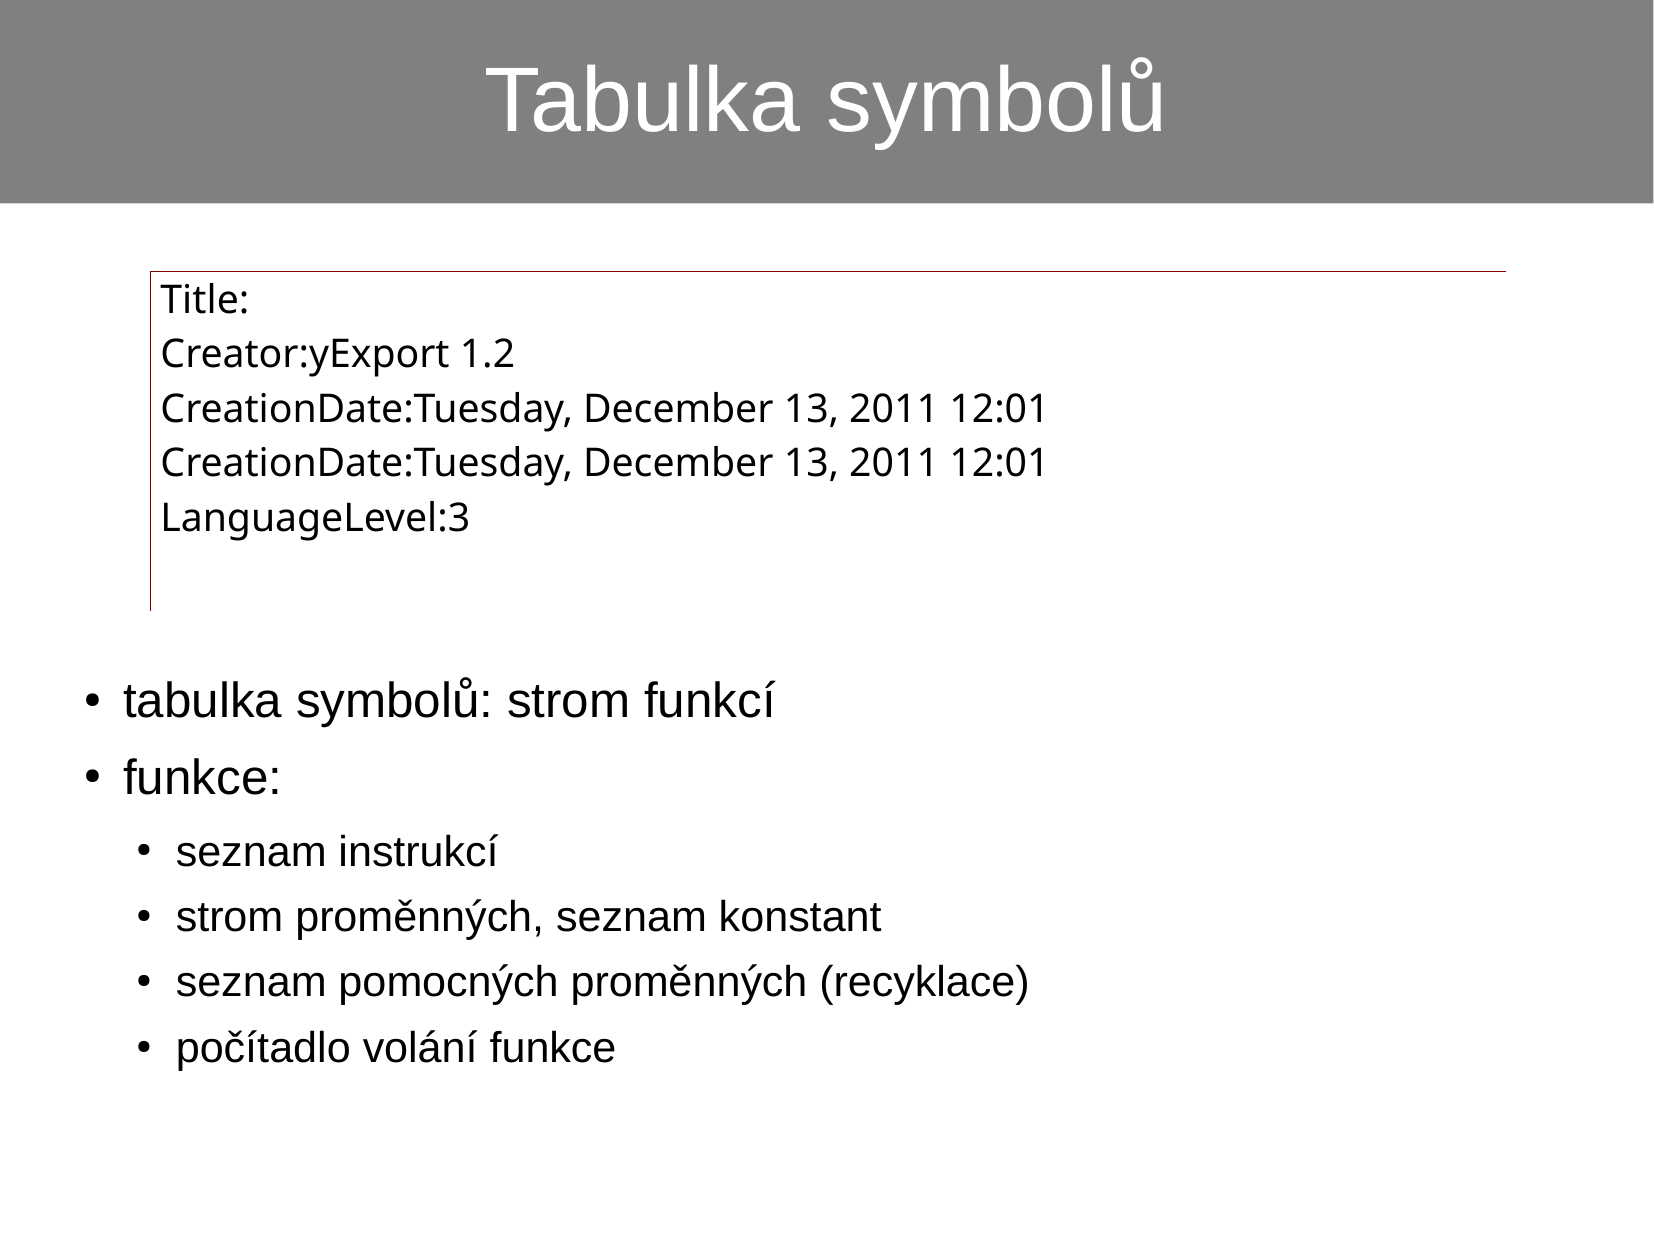

# Tabulka symbolů
tabulka symbolů: strom funkcí
funkce:
seznam instrukcí
strom proměnných, seznam konstant
seznam pomocných proměnných (recyklace)
počítadlo volání funkce